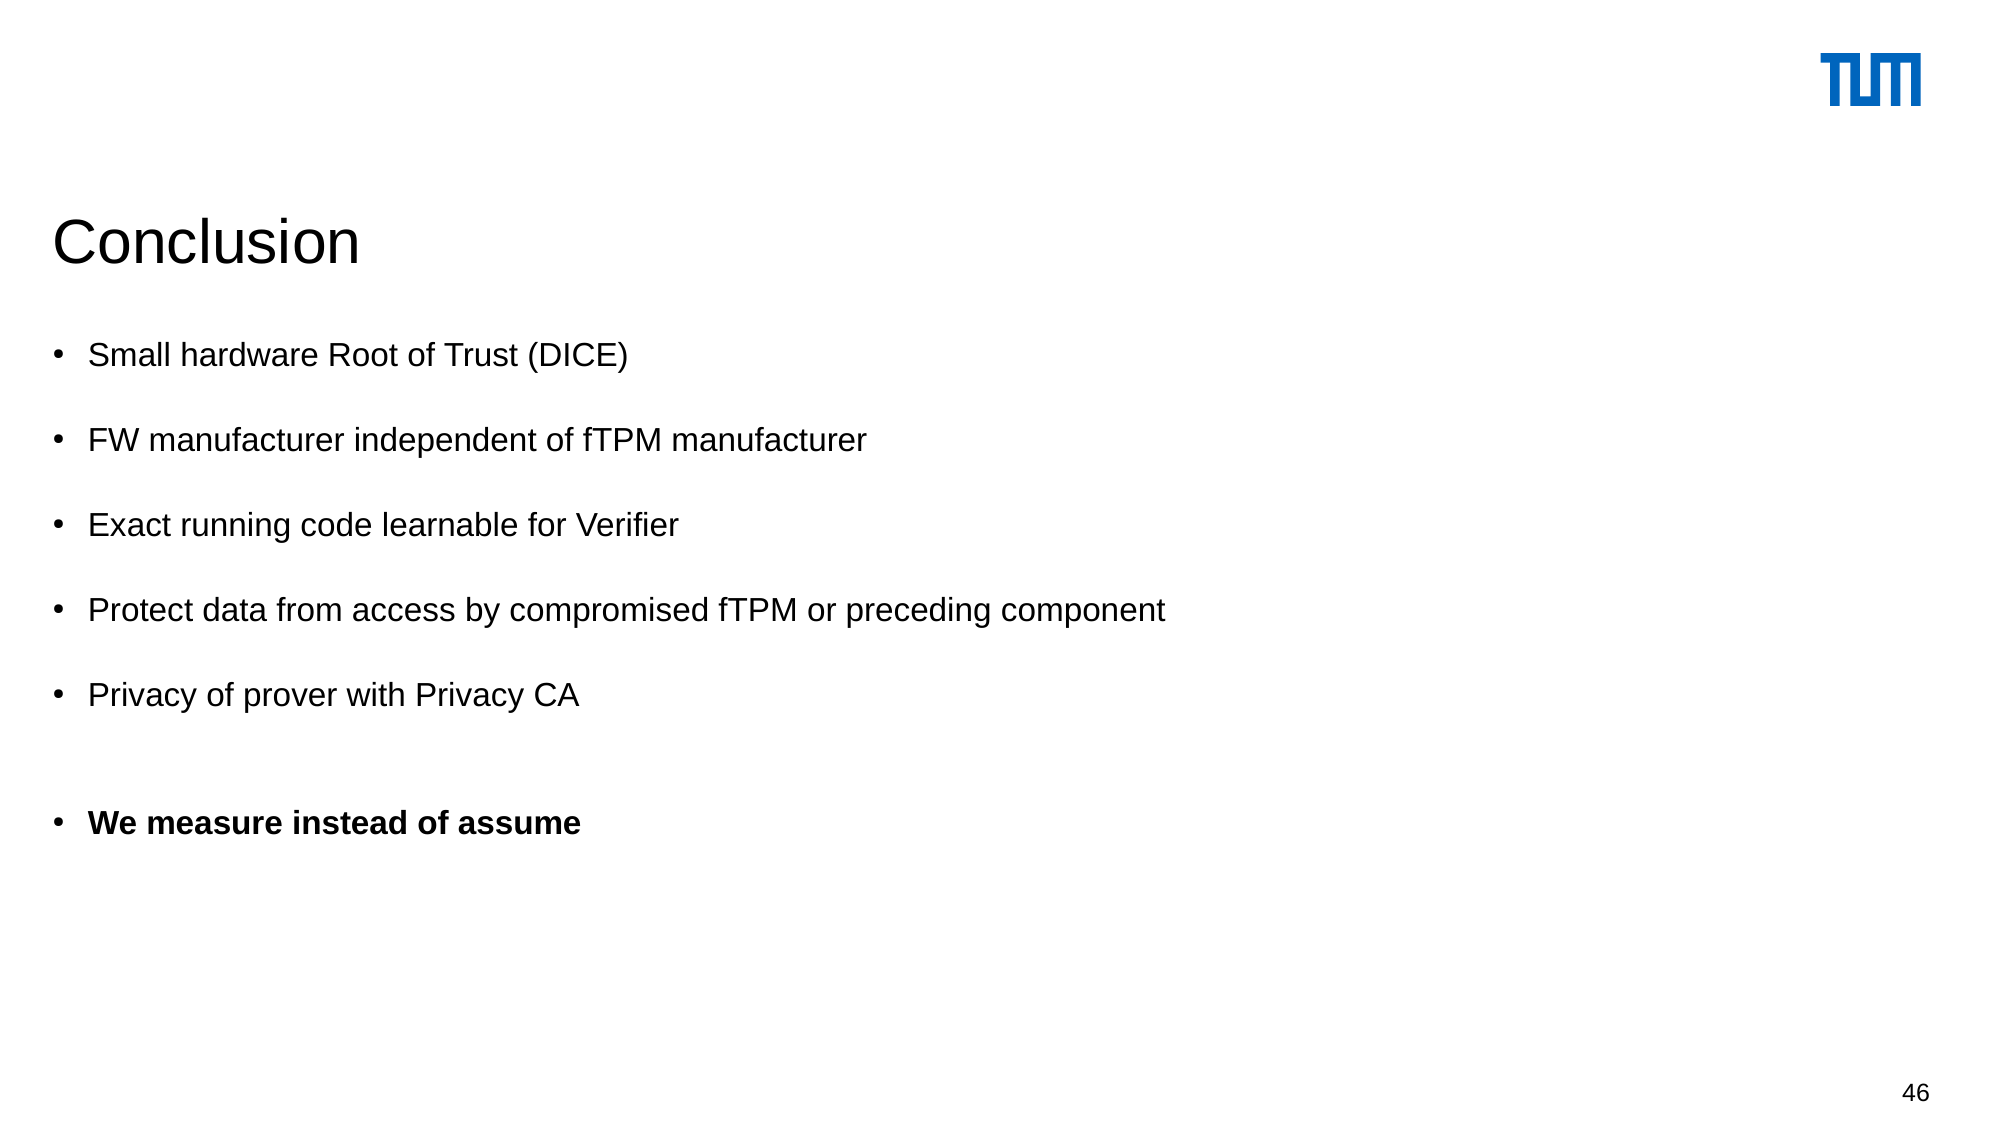

# Conclusion
Small hardware Root of Trust (DICE)
FW manufacturer independent of fTPM manufacturer
Exact running code learnable for Verifier
Protect data from access by compromised fTPM or preceding component
Privacy of prover with Privacy CA
We measure instead of assume
46